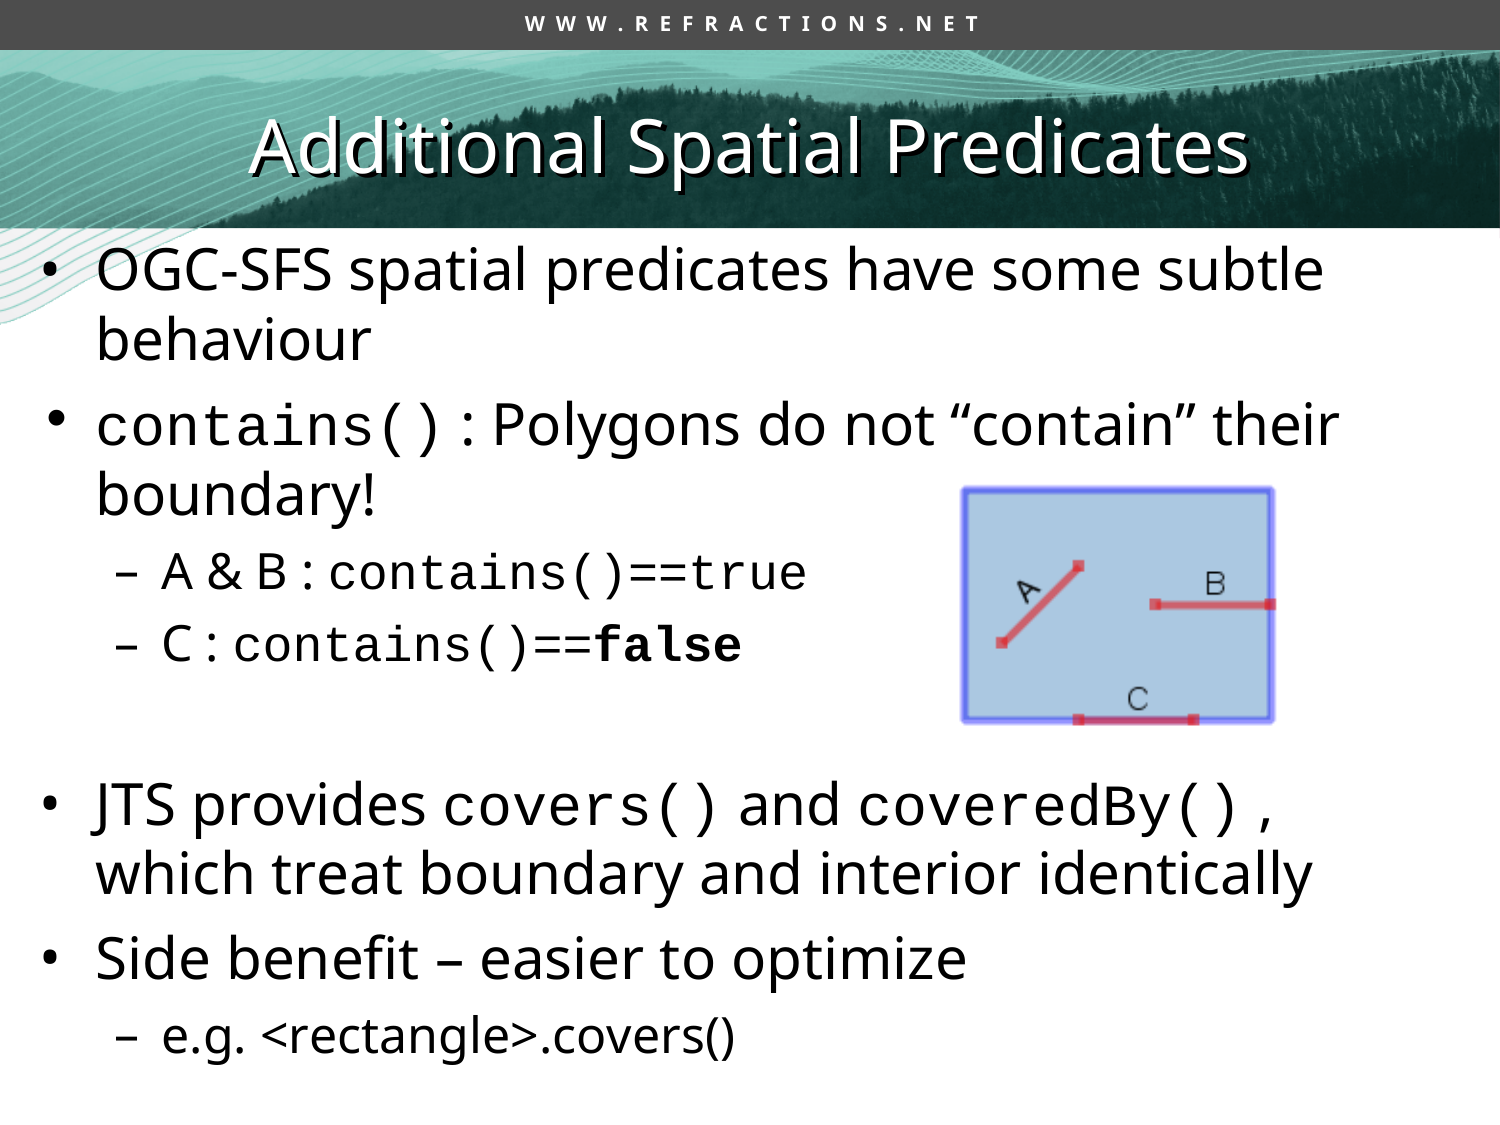

# Additional Spatial Predicates
OGC-SFS spatial predicates have some subtle behaviour
contains() : Polygons do not “contain” their boundary!
A & B : contains()==true
C : contains()==false
JTS provides covers() and coveredBy() , which treat boundary and interior identically
Side benefit – easier to optimize
e.g. <rectangle>.covers()